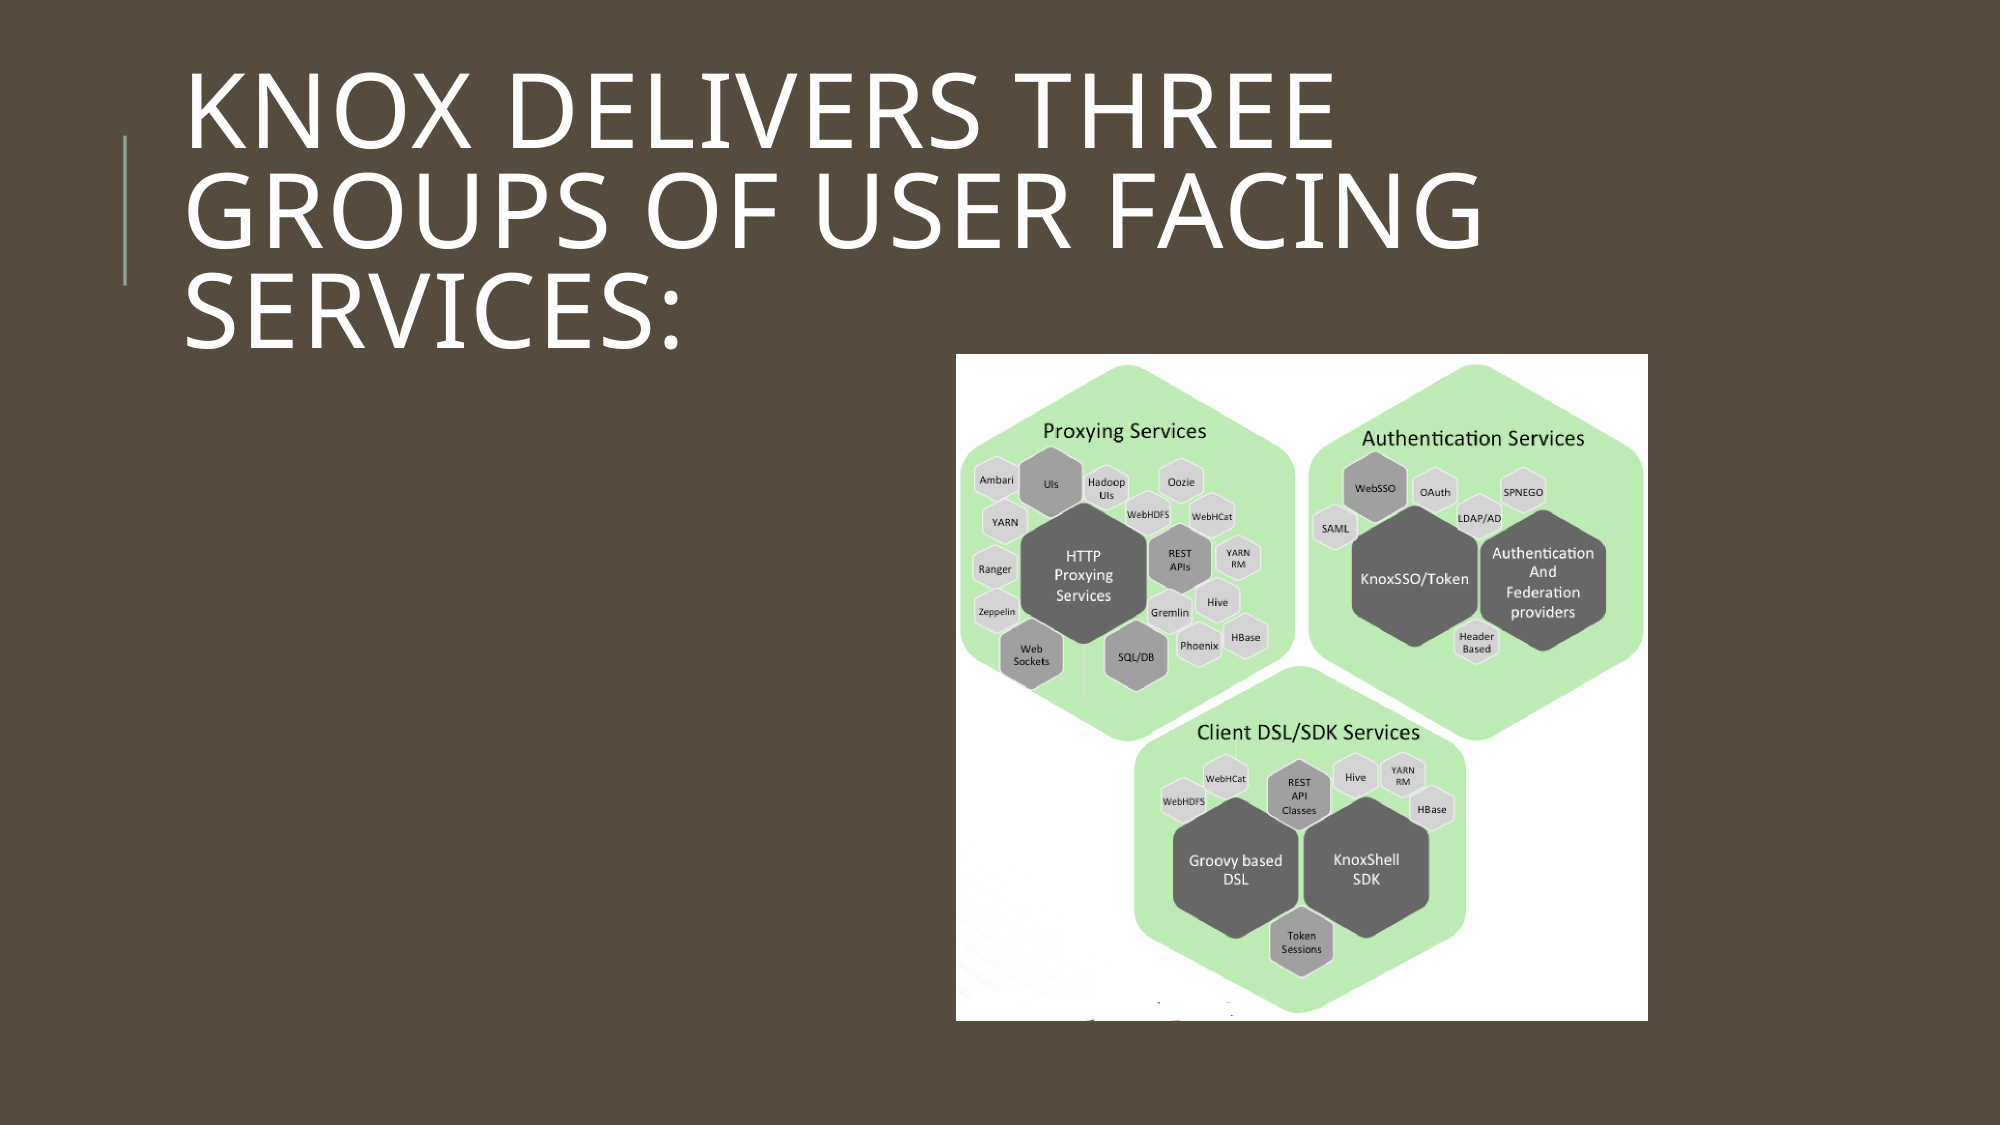

# Knox delivers three groups of user facing services: